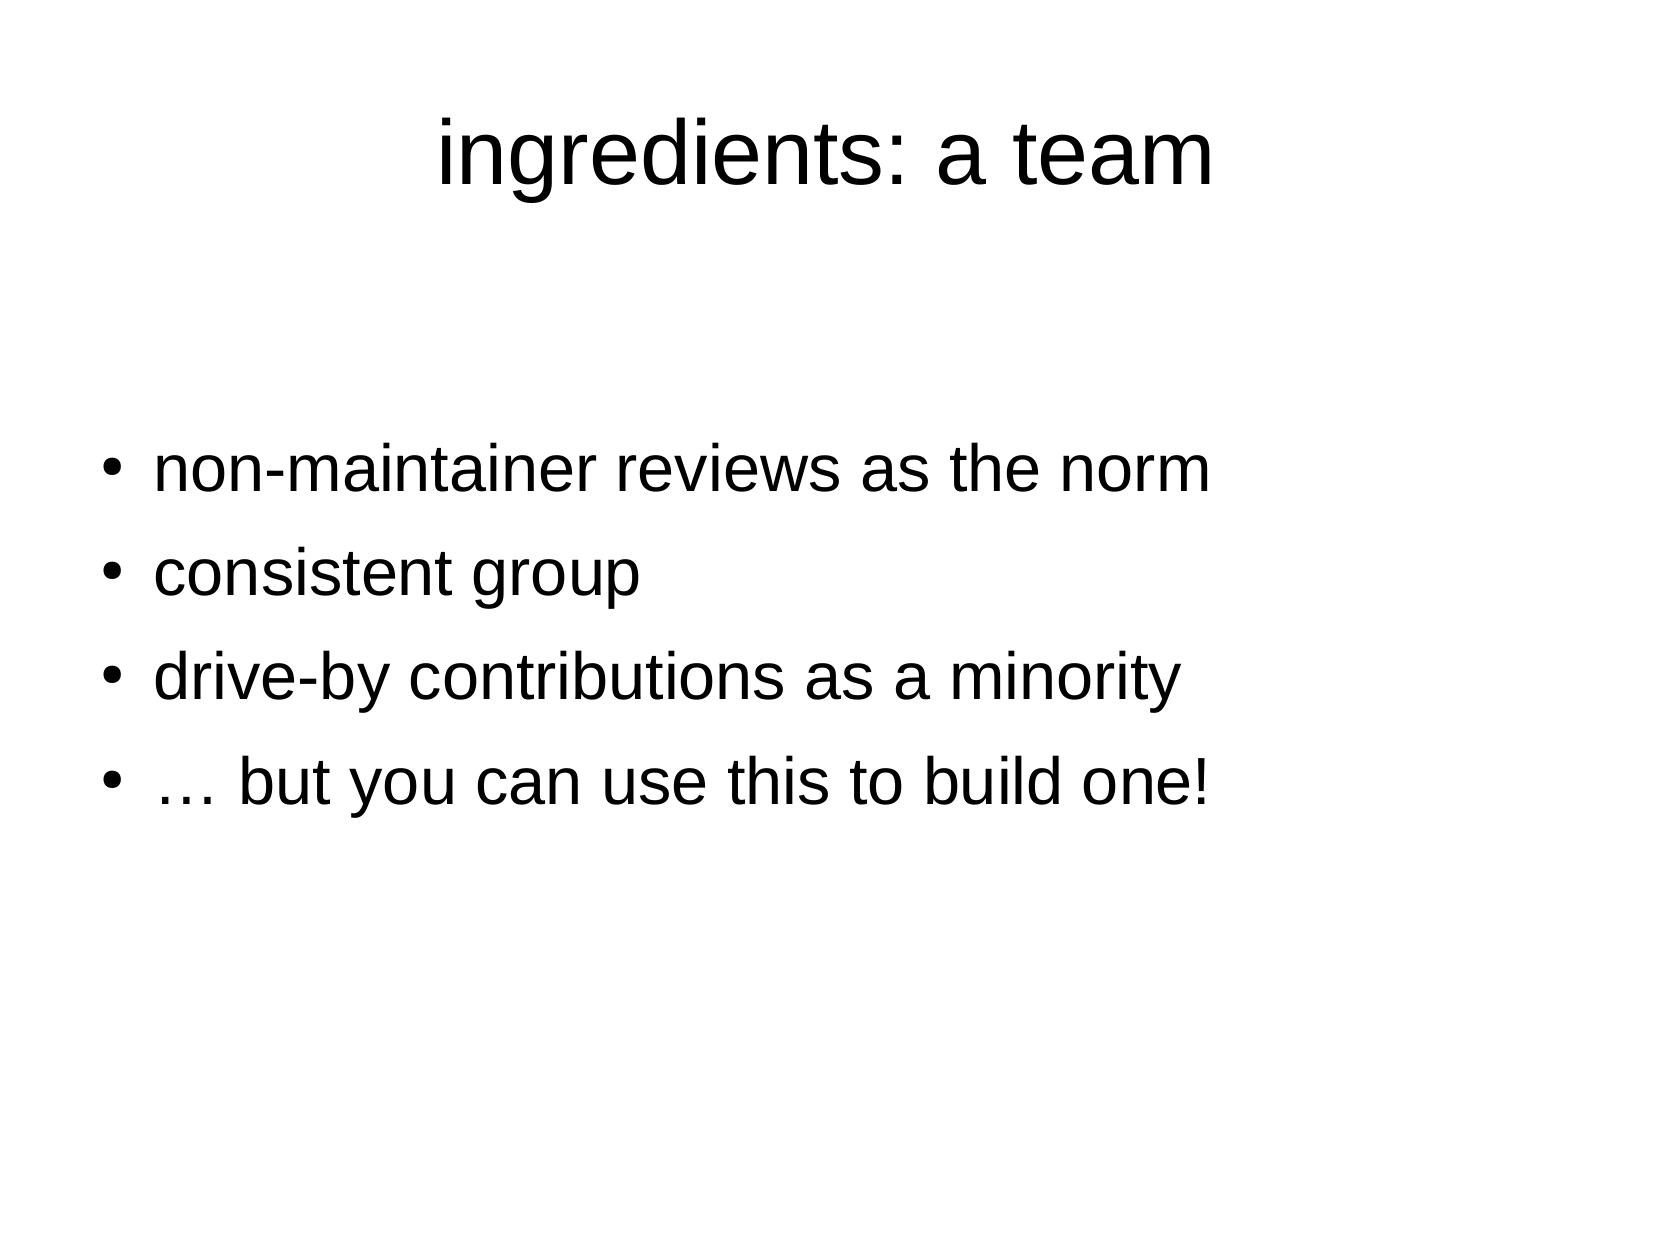

# ingredients: a team
non-maintainer reviews as the norm
consistent group
drive-by contributions as a minority
… but you can use this to build one!